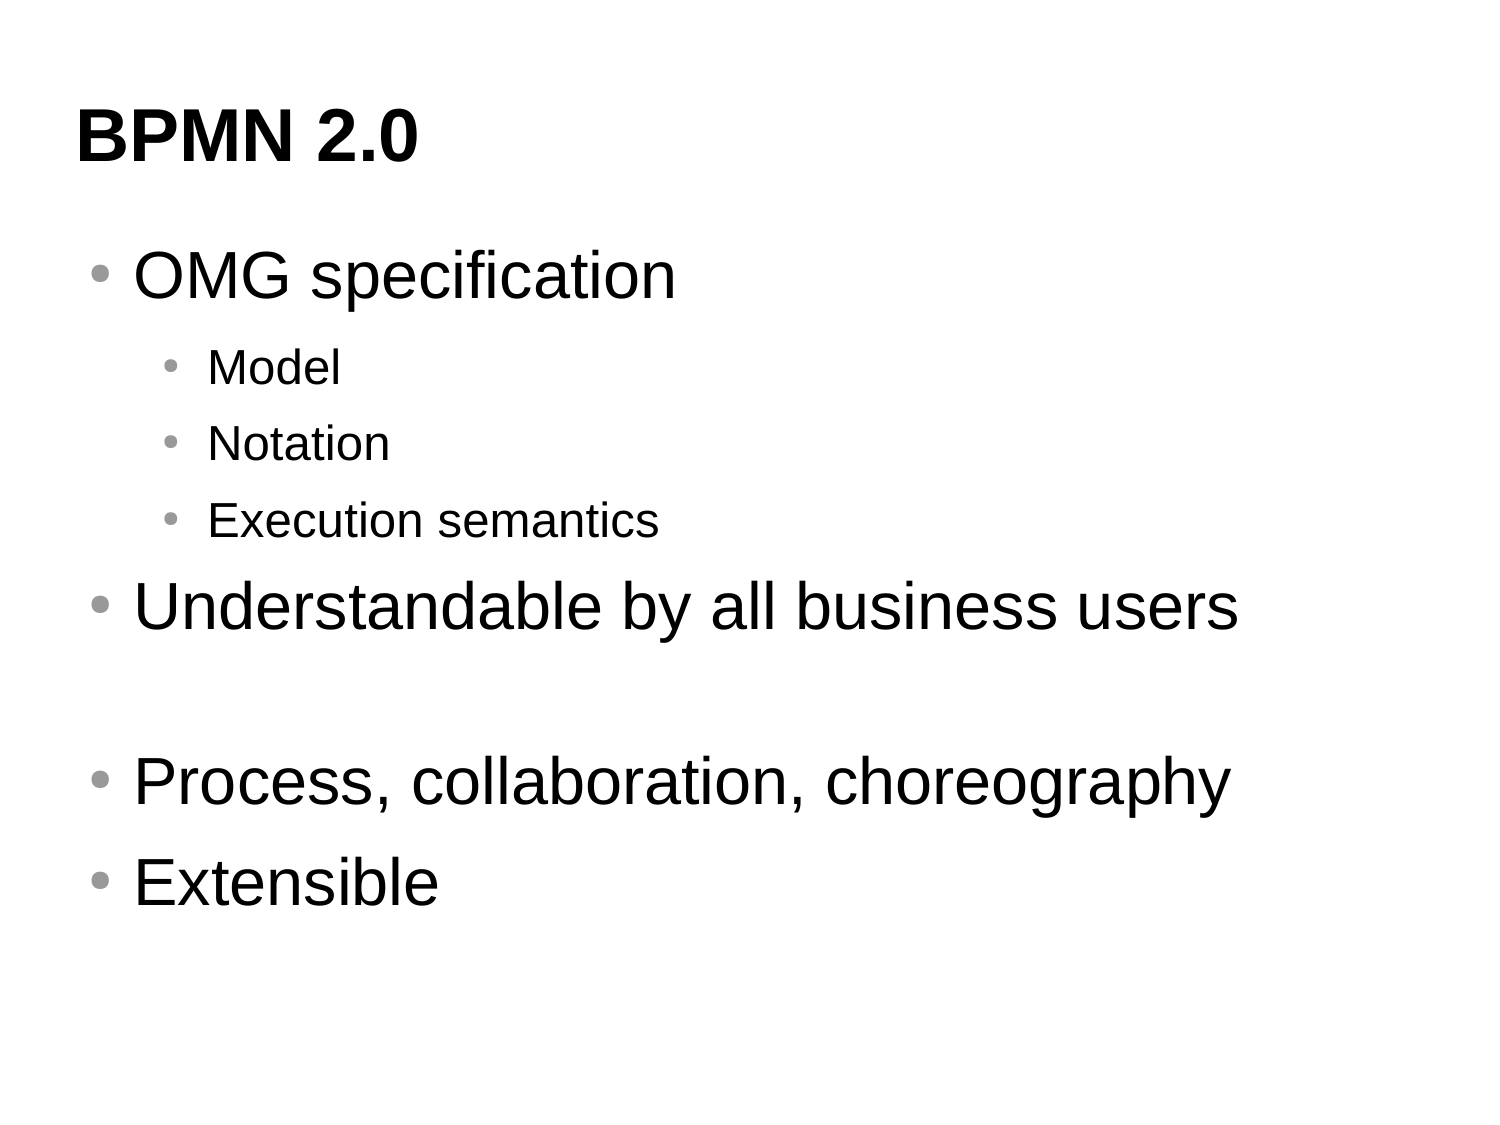

# BPMN 2.0
OMG specification
Model
Notation
Execution semantics
Understandable by all business users
Process, collaboration, choreography
Extensible